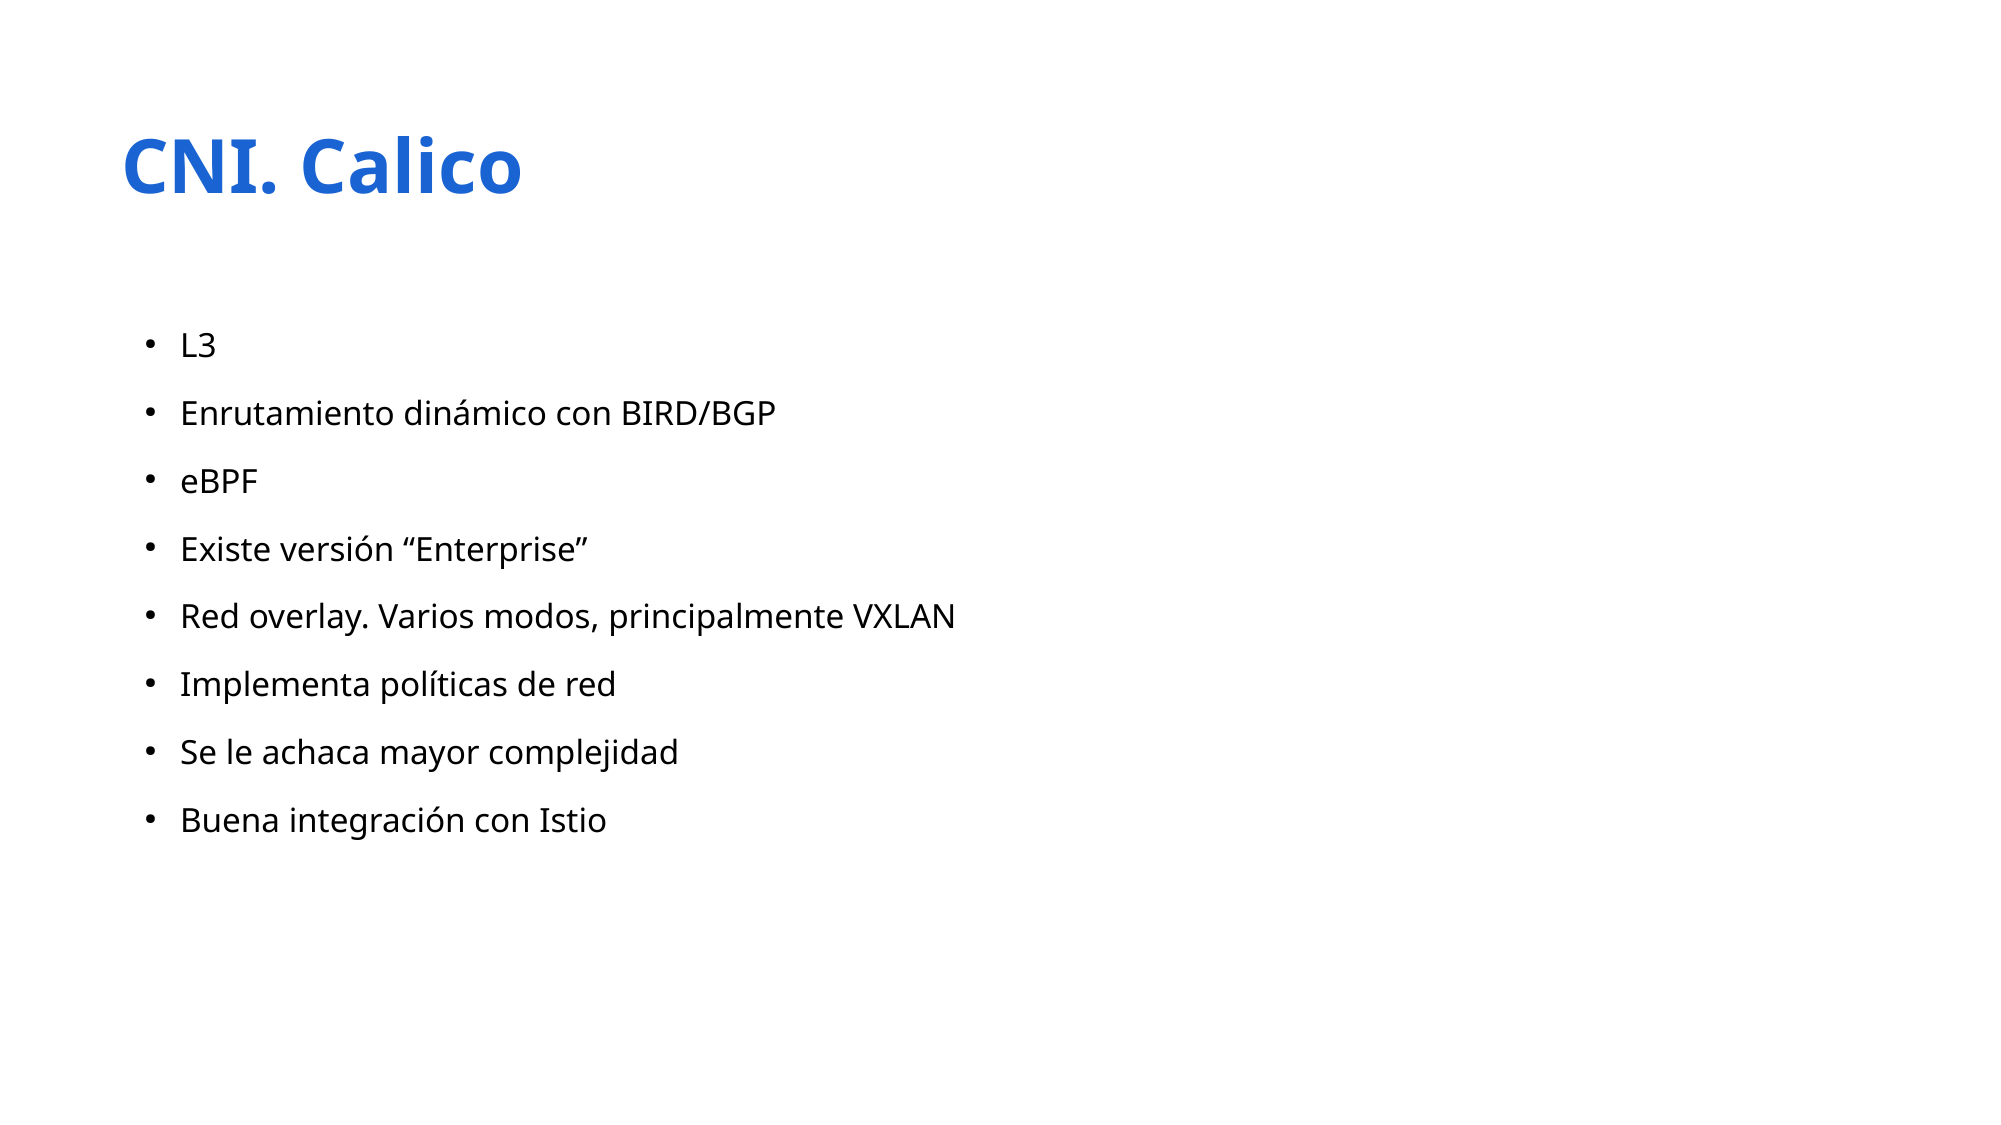

CNI. Calico
L3
Enrutamiento dinámico con BIRD/BGP
eBPF
Existe versión “Enterprise”
Red overlay. Varios modos, principalmente VXLAN
Implementa políticas de red
Se le achaca mayor complejidad
Buena integración con Istio